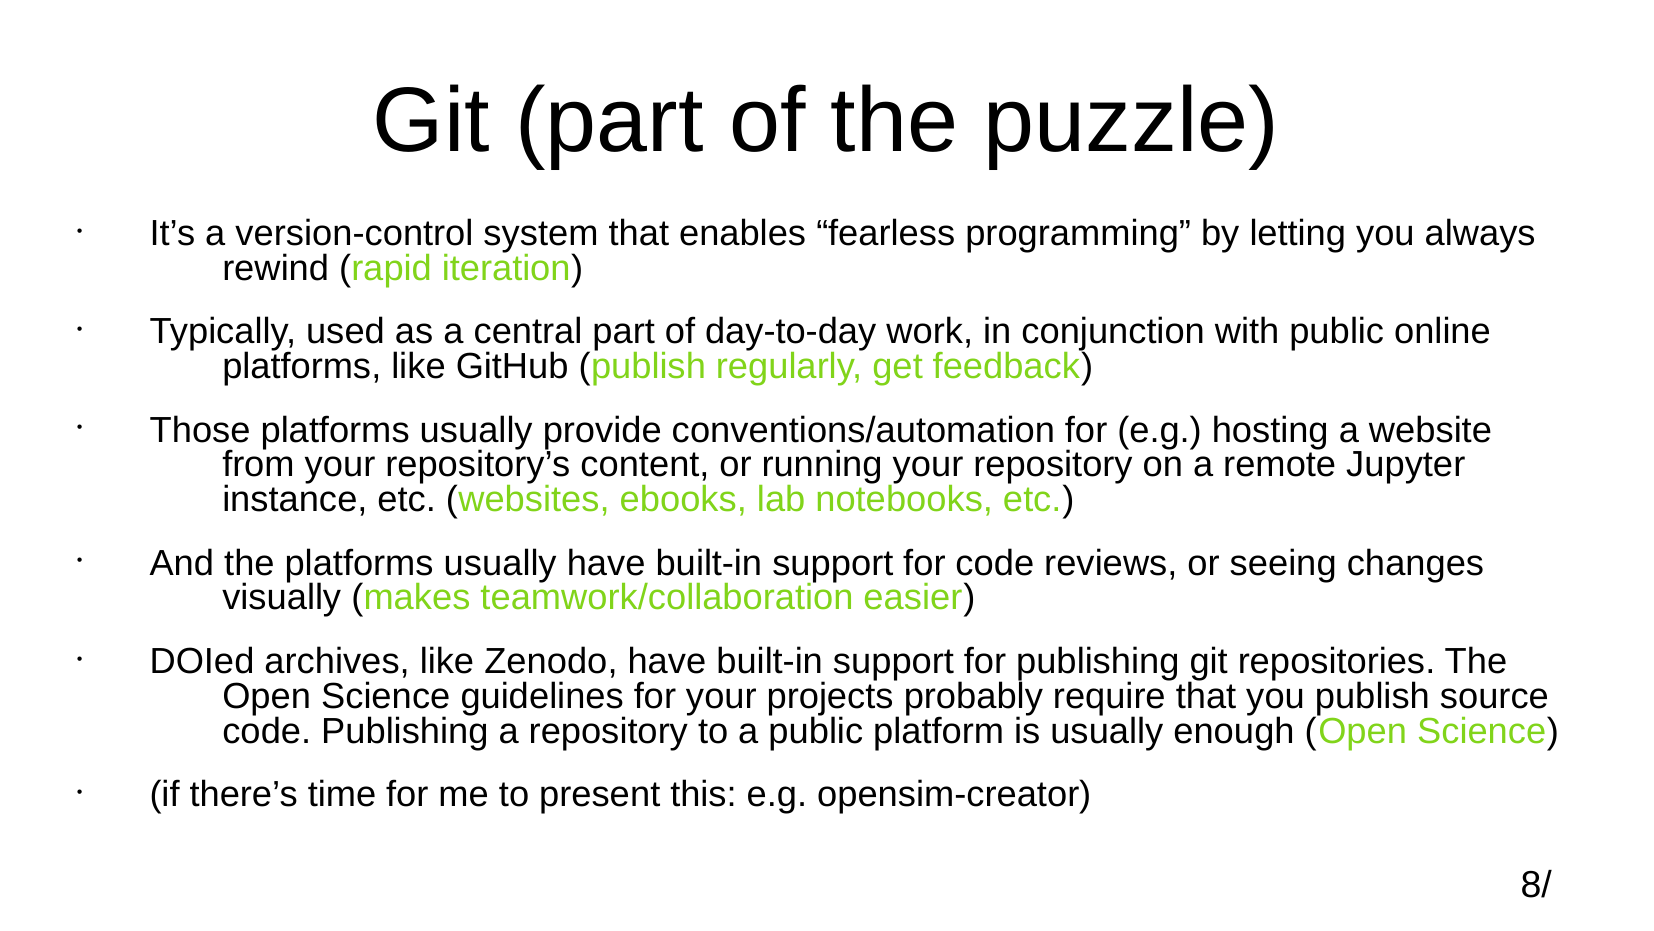

# Git (part of the puzzle)
It’s a version-control system that enables “fearless programming” by letting you always rewind (rapid iteration)
Typically, used as a central part of day-to-day work, in conjunction with public online platforms, like GitHub (publish regularly, get feedback)
Those platforms usually provide conventions/automation for (e.g.) hosting a website from your repository’s content, or running your repository on a remote Jupyter instance, etc. (websites, ebooks, lab notebooks, etc.)
And the platforms usually have built-in support for code reviews, or seeing changes visually (makes teamwork/collaboration easier)
DOIed archives, like Zenodo, have built-in support for publishing git repositories. The Open Science guidelines for your projects probably require that you publish source code. Publishing a repository to a public platform is usually enough (Open Science)
(if there’s time for me to present this: e.g. opensim-creator)